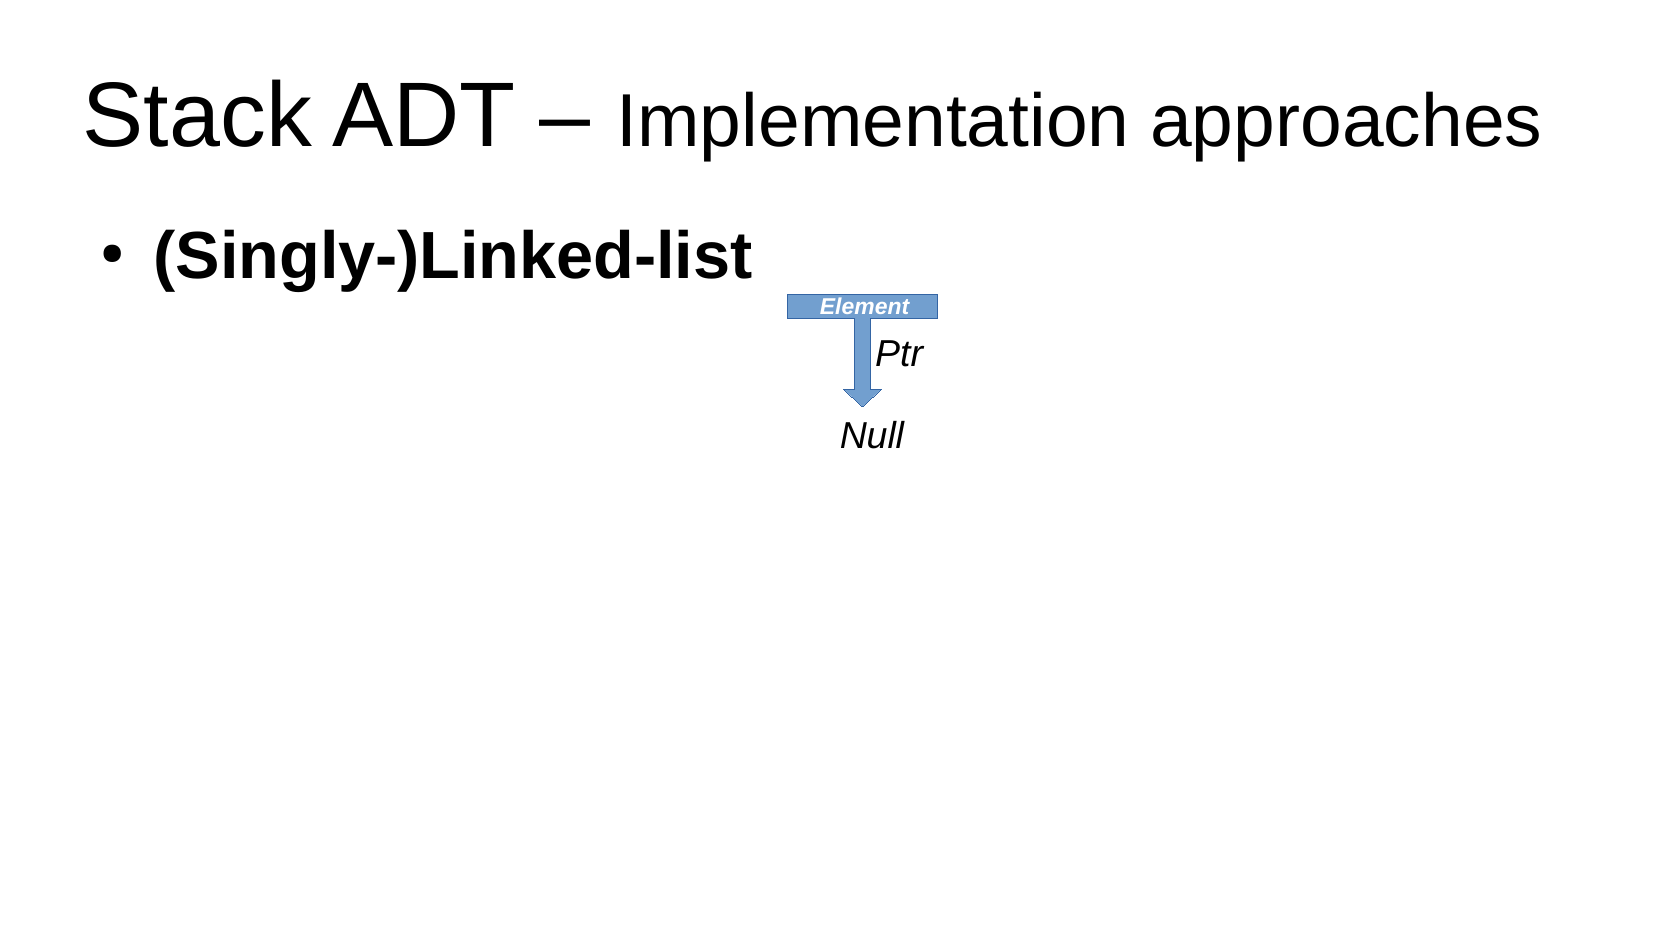

# Stack ADT – Implementation approaches
(Singly-)Linked-list
Element
Ptr
Null